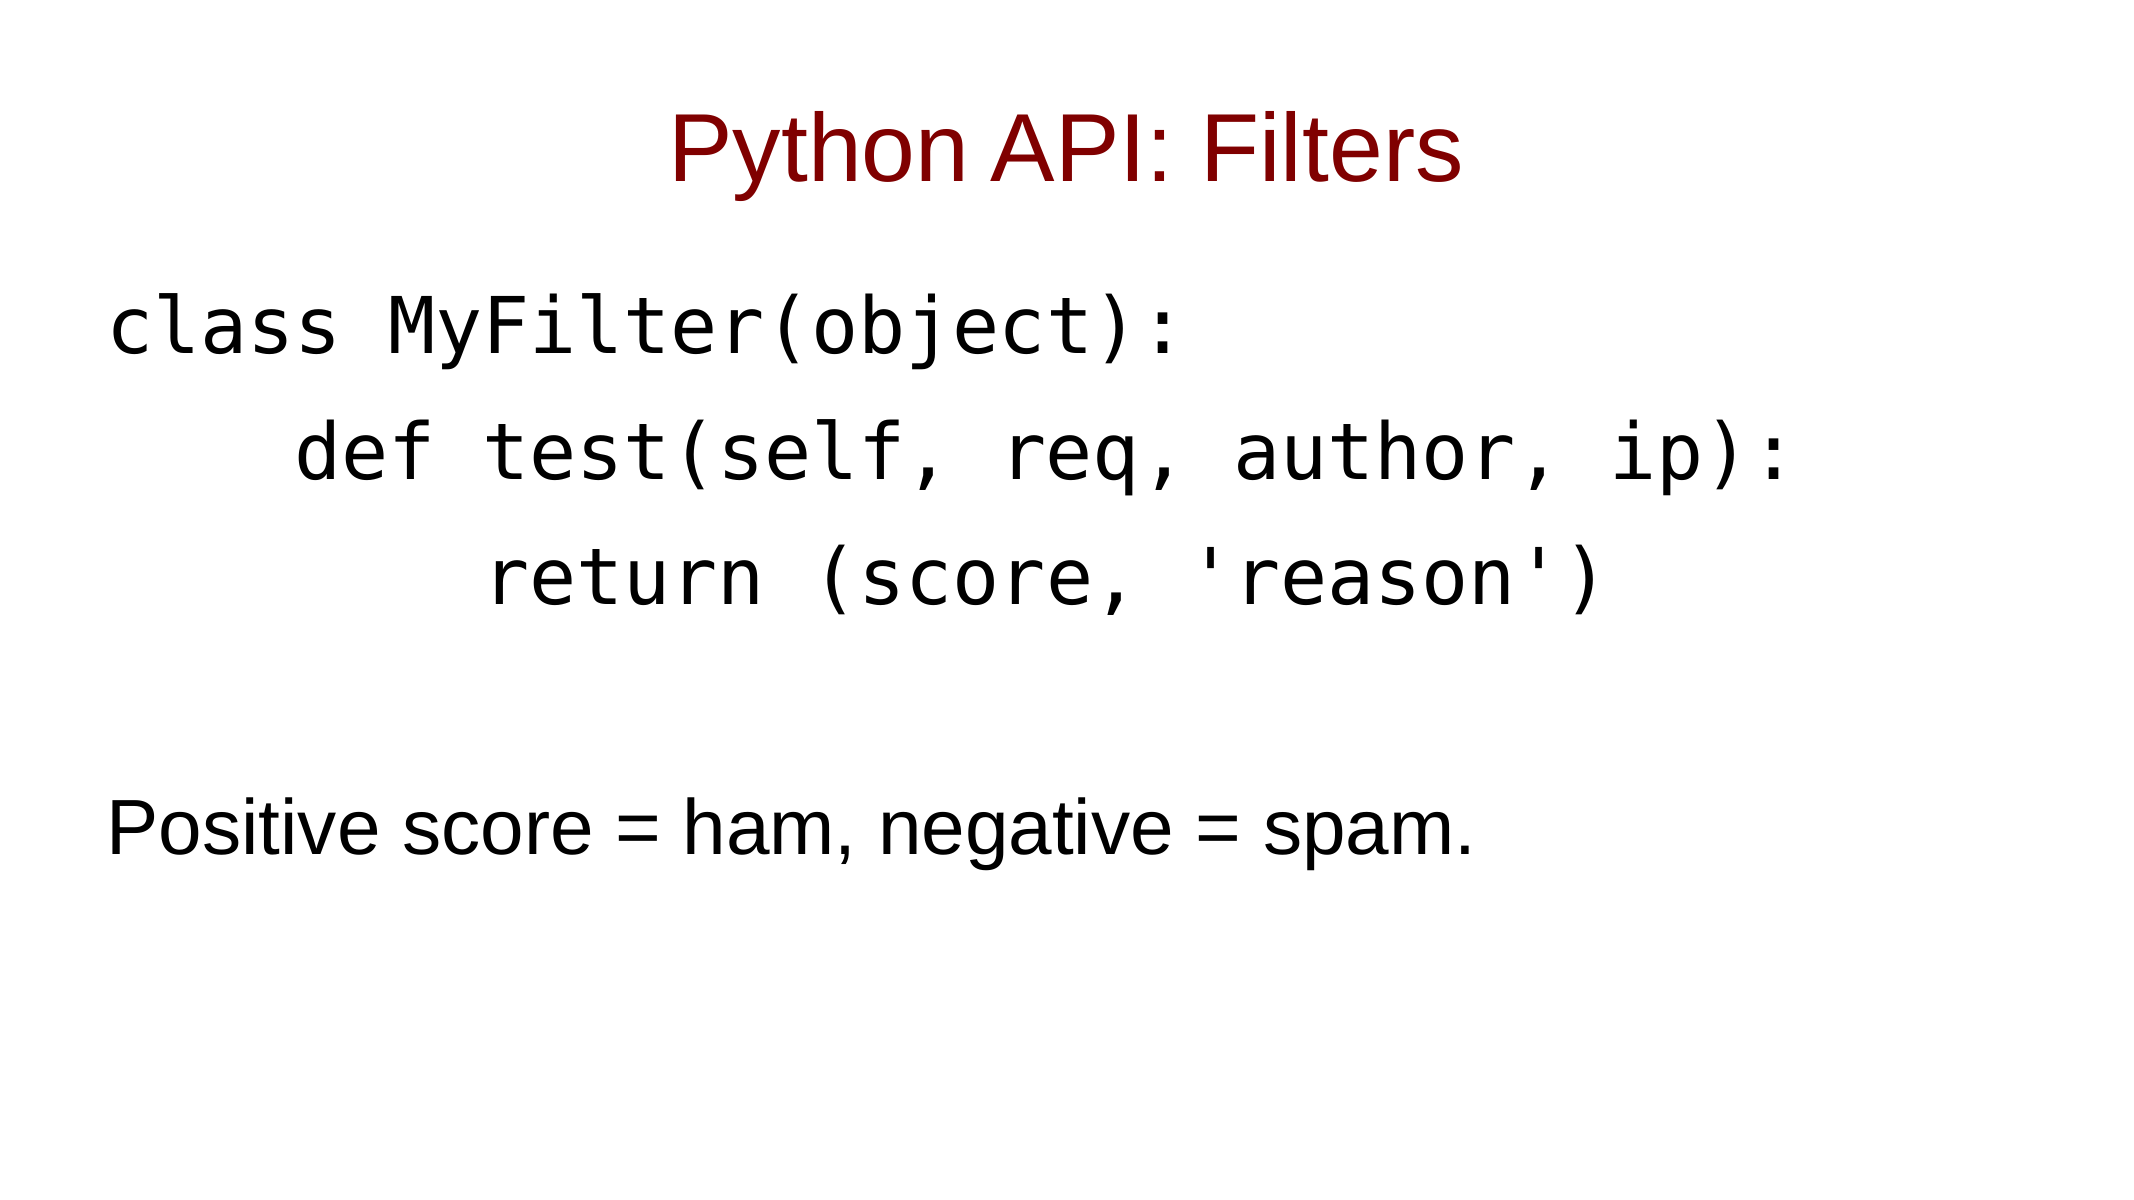

class MyFilterStrategy(object):
# Python API: Filters
class MyFilter(object):
 def test(self, req, author, ip):
 return (score, 'reason')
Positive score = ham, negative = spam.